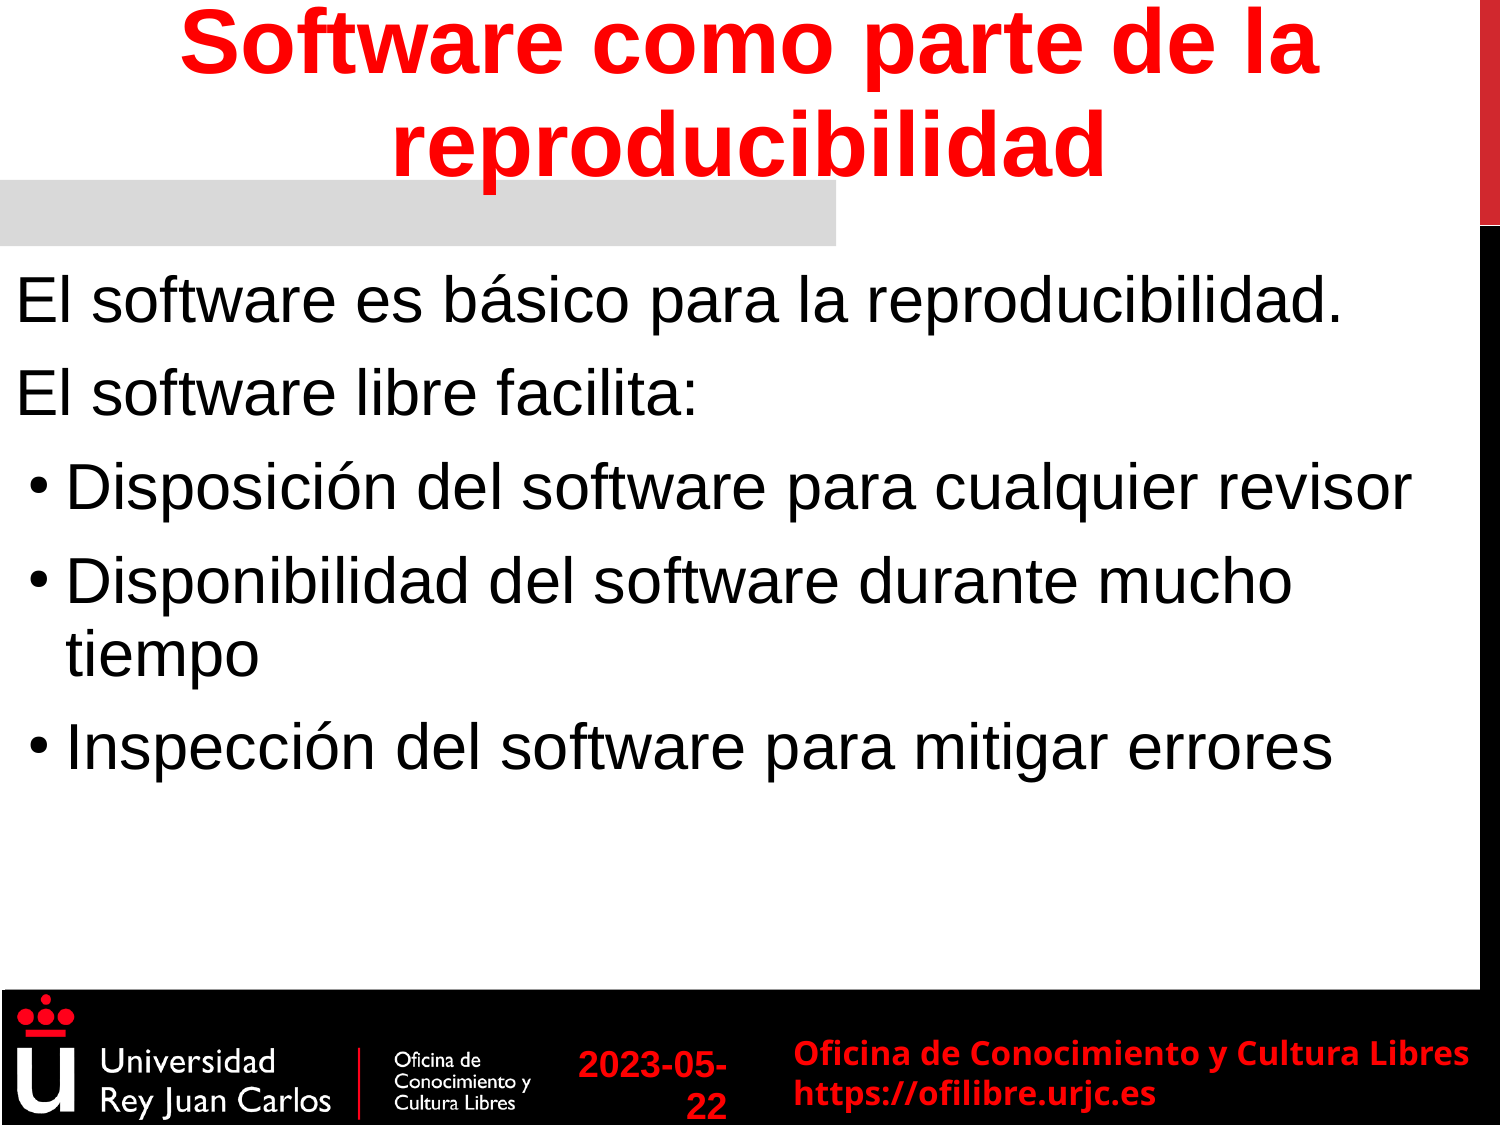

# Software como parte de la reproducibilidad
El software es básico para la reproducibilidad.
El software libre facilita:
Disposición del software para cualquier revisor
Disponibilidad del software durante mucho tiempo
Inspección del software para mitigar errores